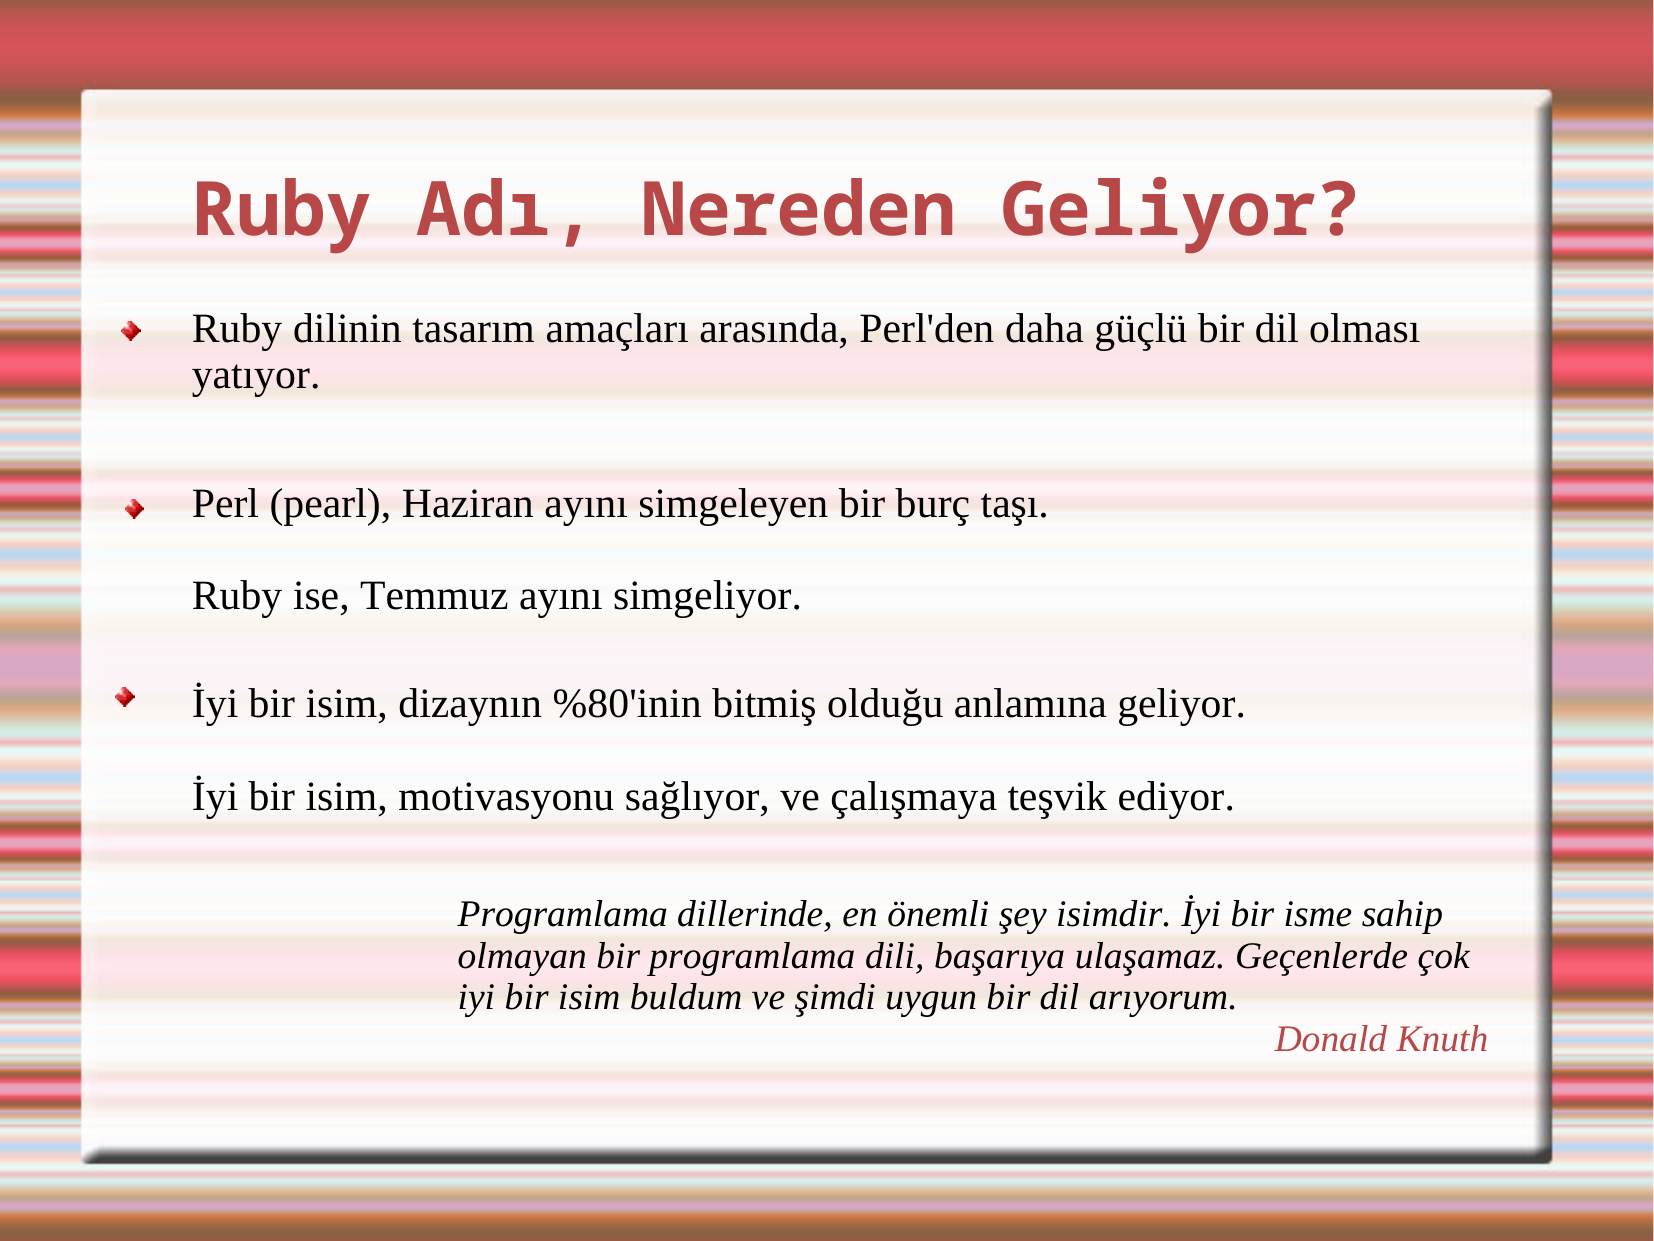

Ruby Adı, Nereden Geliyor?
Ruby dilinin tasarım amaçları arasında, Perl'den daha güçlü bir dil olması yatıyor.
Perl (pearl), Haziran ayını simgeleyen bir burç taşı.
Ruby ise, Temmuz ayını simgeliyor.
İyi bir isim, dizaynın %80'inin bitmiş olduğu anlamına geliyor.
İyi bir isim, motivasyonu sağlıyor, ve çalışmaya teşvik ediyor.
Programlama dillerinde, en önemli şey isimdir. İyi bir isme sahip olmayan bir programlama dili, başarıya ulaşamaz. Geçenlerde çok iyi bir isim buldum ve şimdi uygun bir dil arıyorum.
 Donald Knuth